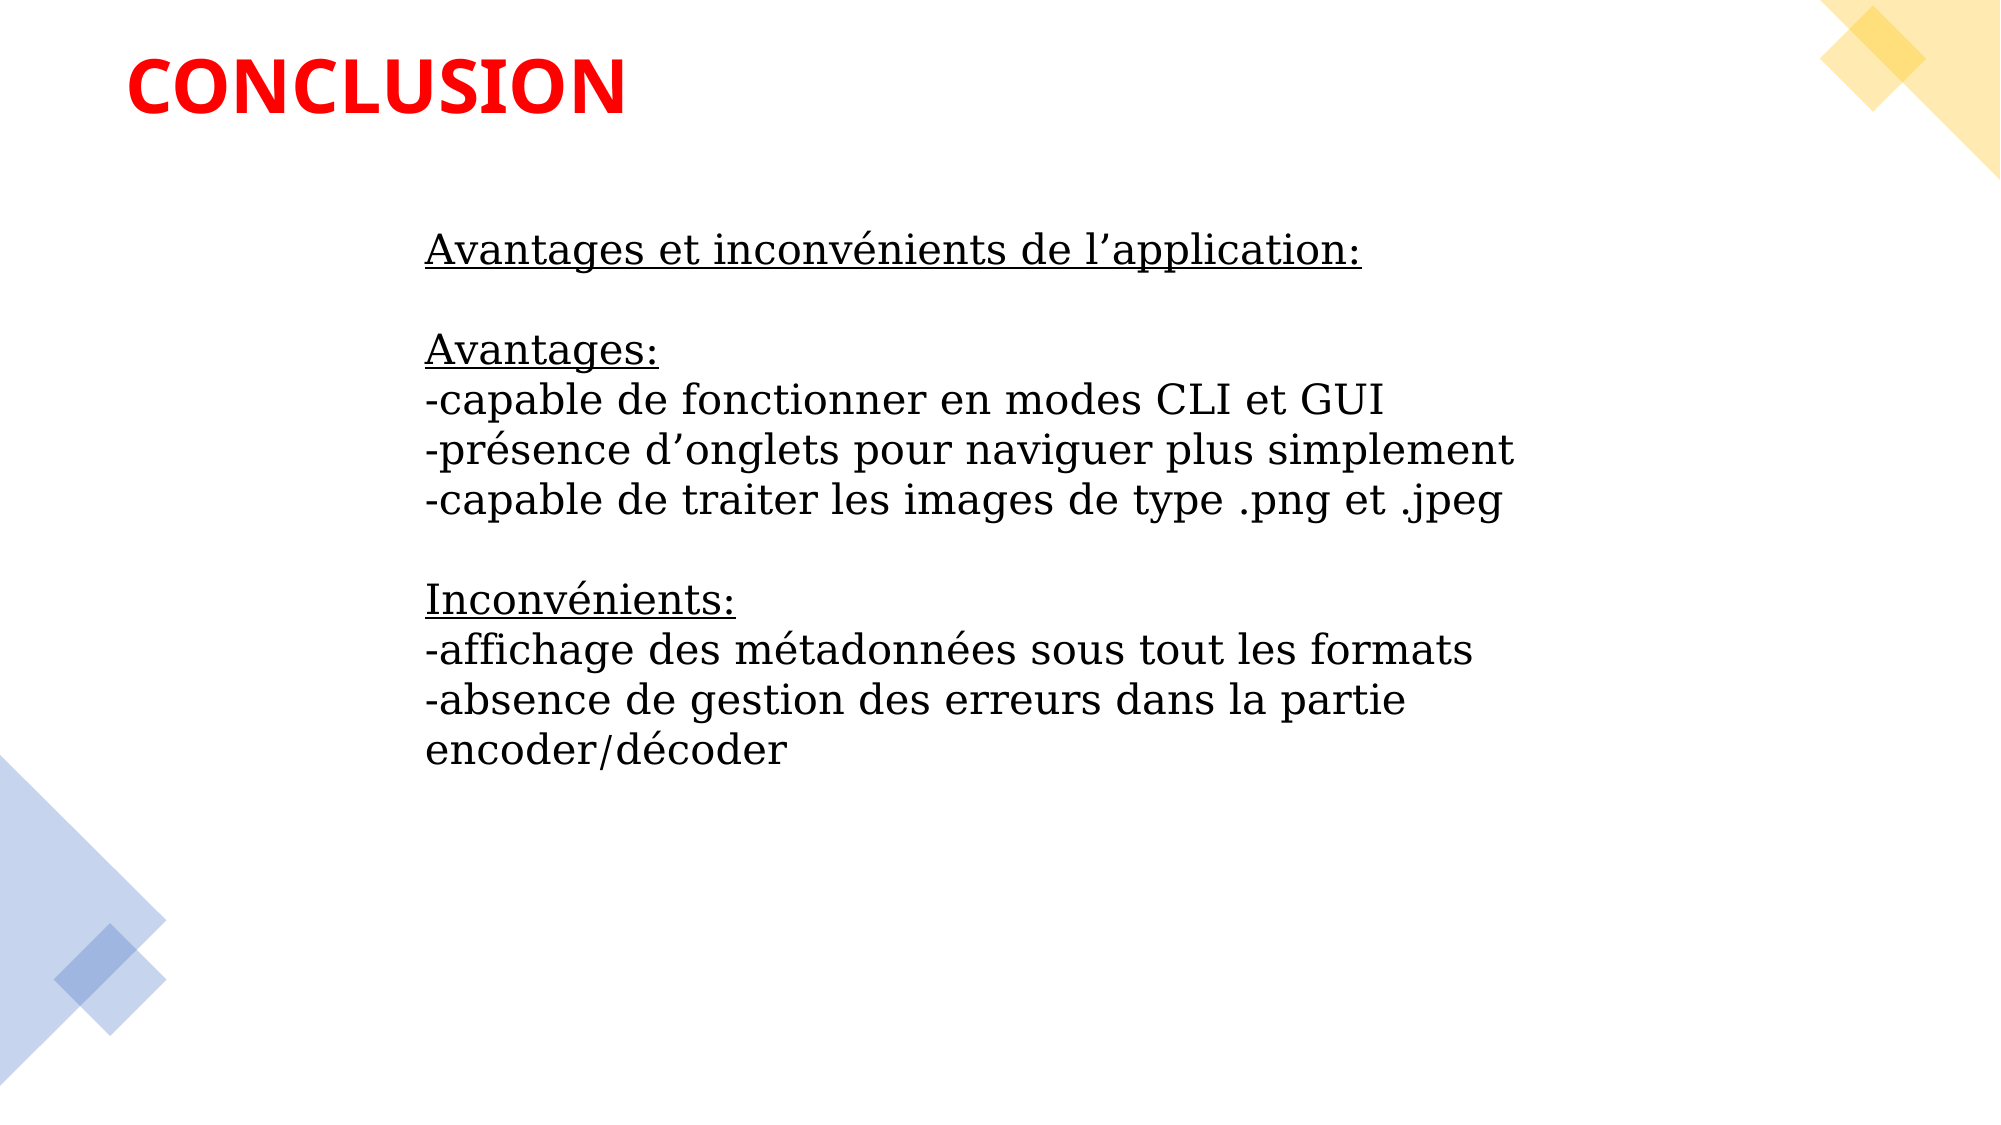

# CONCLUSION
Avantages et inconvénients de l’application:
Avantages:
-capable de fonctionner en modes CLI et GUI
-présence d’onglets pour naviguer plus simplement
-capable de traiter les images de type .png et .jpeg
Inconvénients:
-affichage des métadonnées sous tout les formats
-absence de gestion des erreurs dans la partie encoder/décoder